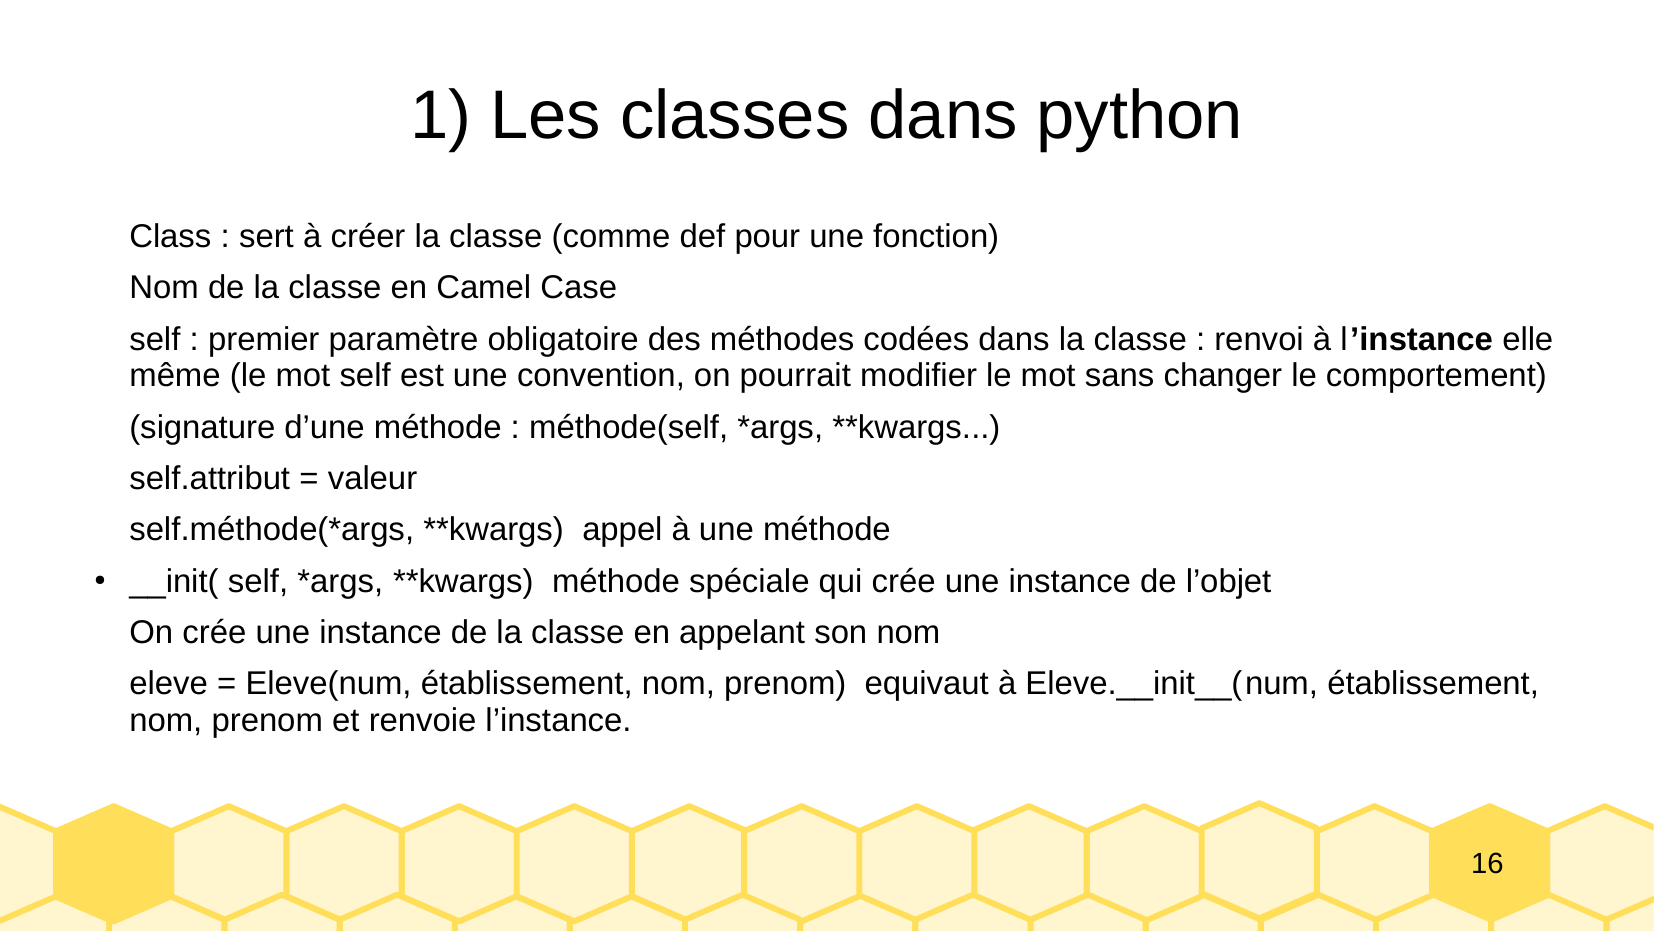

# 1) Les classes dans python
Class : sert à créer la classe (comme def pour une fonction)
Nom de la classe en Camel Case
self : premier paramètre obligatoire des méthodes codées dans la classe : renvoi à l’instance elle même (le mot self est une convention, on pourrait modifier le mot sans changer le comportement)
(signature d’une méthode : méthode(self, *args, **kwargs...)
self.attribut = valeur
self.méthode(*args, **kwargs) appel à une méthode
__init( self, *args, **kwargs) méthode spéciale qui crée une instance de l’objet
On crée une instance de la classe en appelant son nom
eleve = Eleve(num, établissement, nom, prenom) equivaut à Eleve.__init__(num, établissement, nom, prenom et renvoie l’instance.